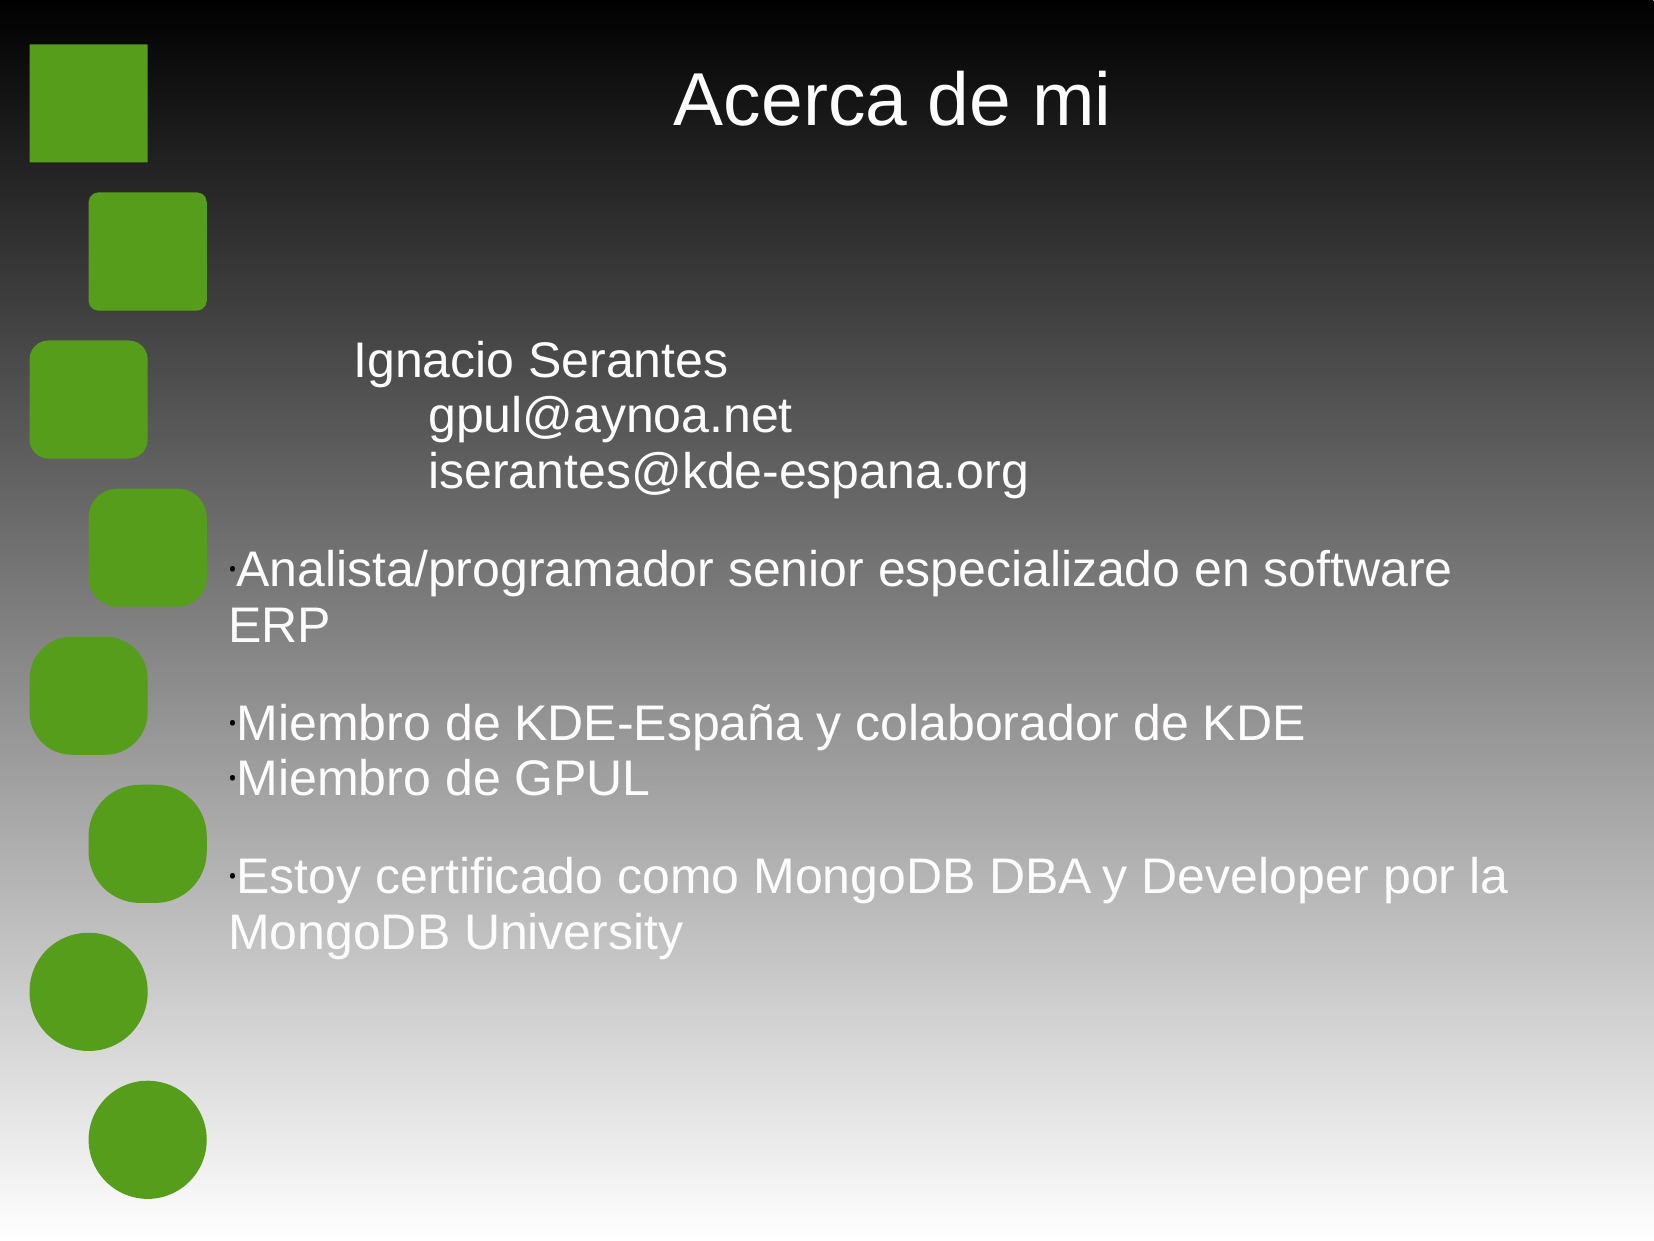

Acerca de mi
Ignacio Serantes
	gpul@aynoa.net
	iserantes@kde-espana.org
Analista/programador senior especializado en software ERP
Miembro de KDE-España y colaborador de KDE
Miembro de GPUL
Estoy certificado como MongoDB DBA y Developer por la MongoDB University